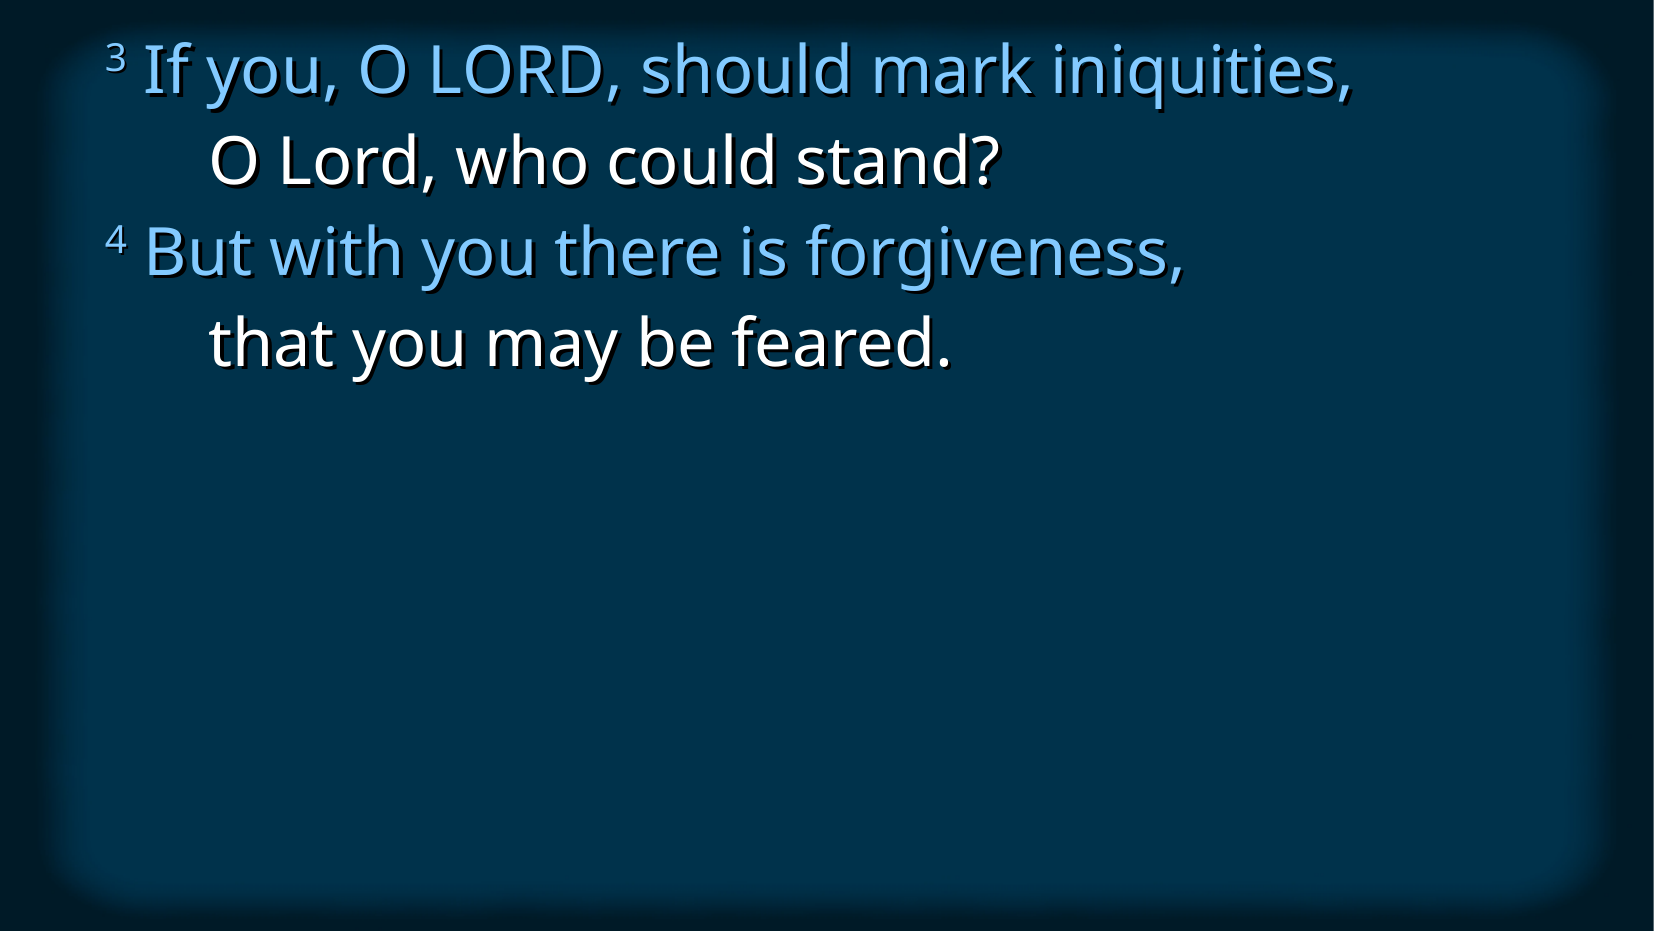

3 If you, O LORD, should mark iniquities,
 O Lord, who could stand?
4 But with you there is forgiveness,
 that you may be feared.